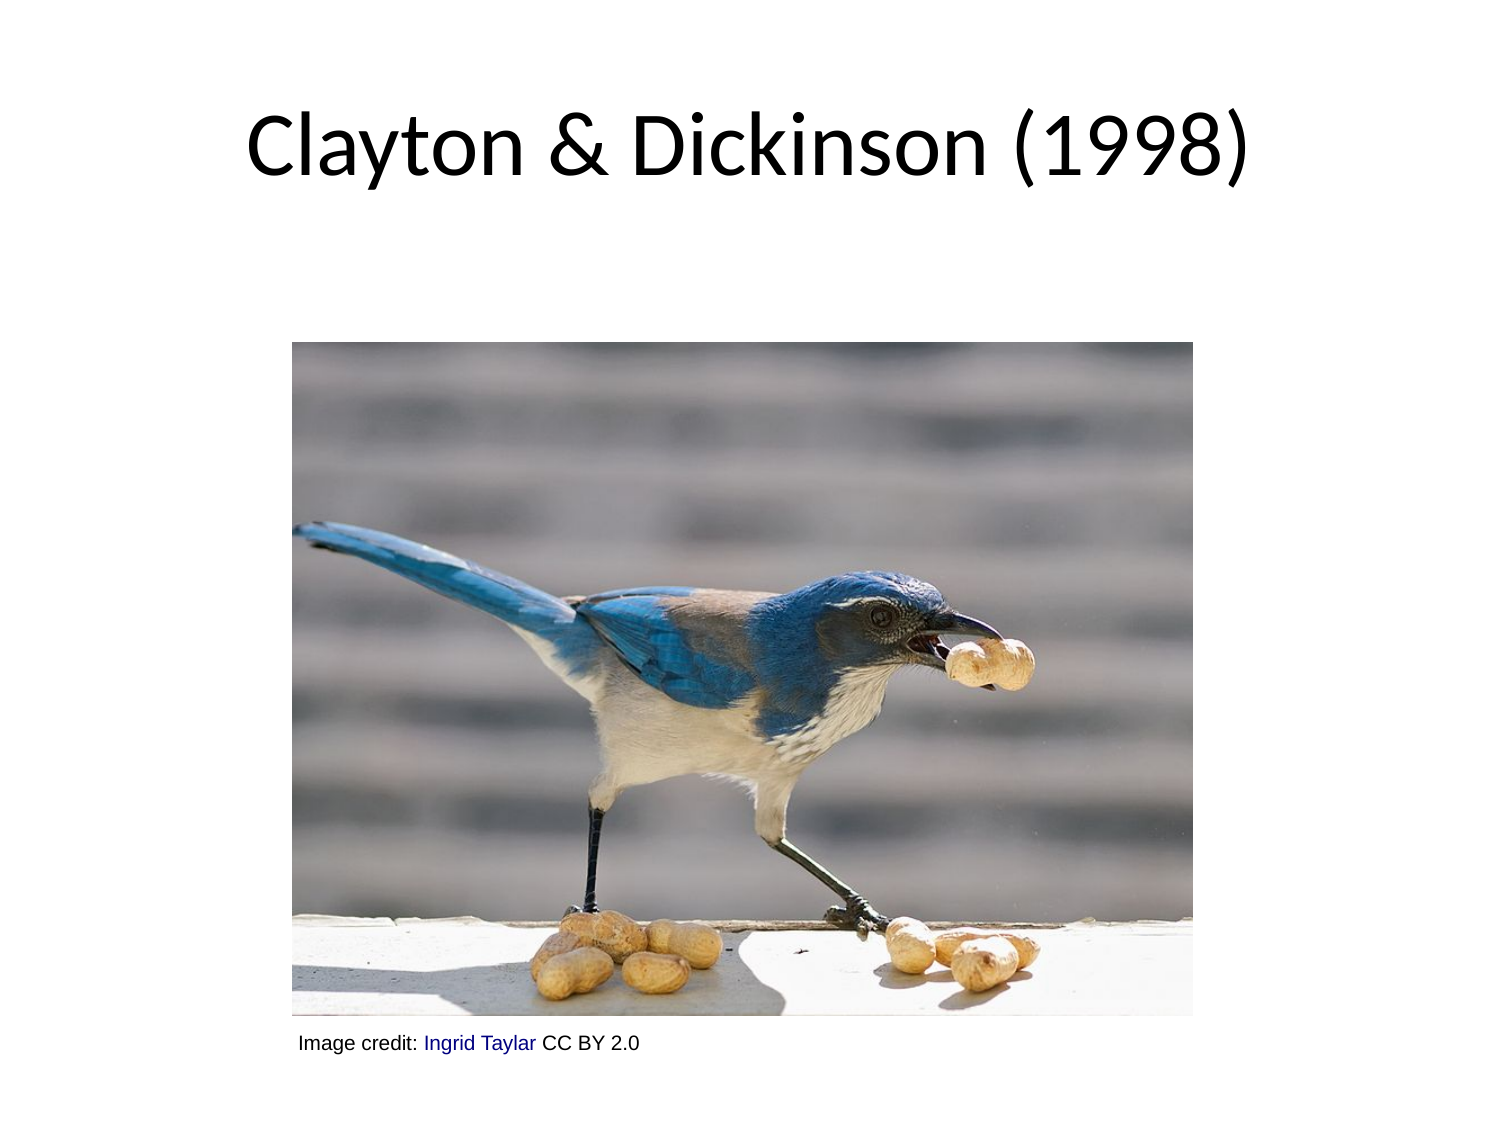

# Clayton & Dickinson (1998)
Image credit: Ingrid Taylar CC BY 2.0